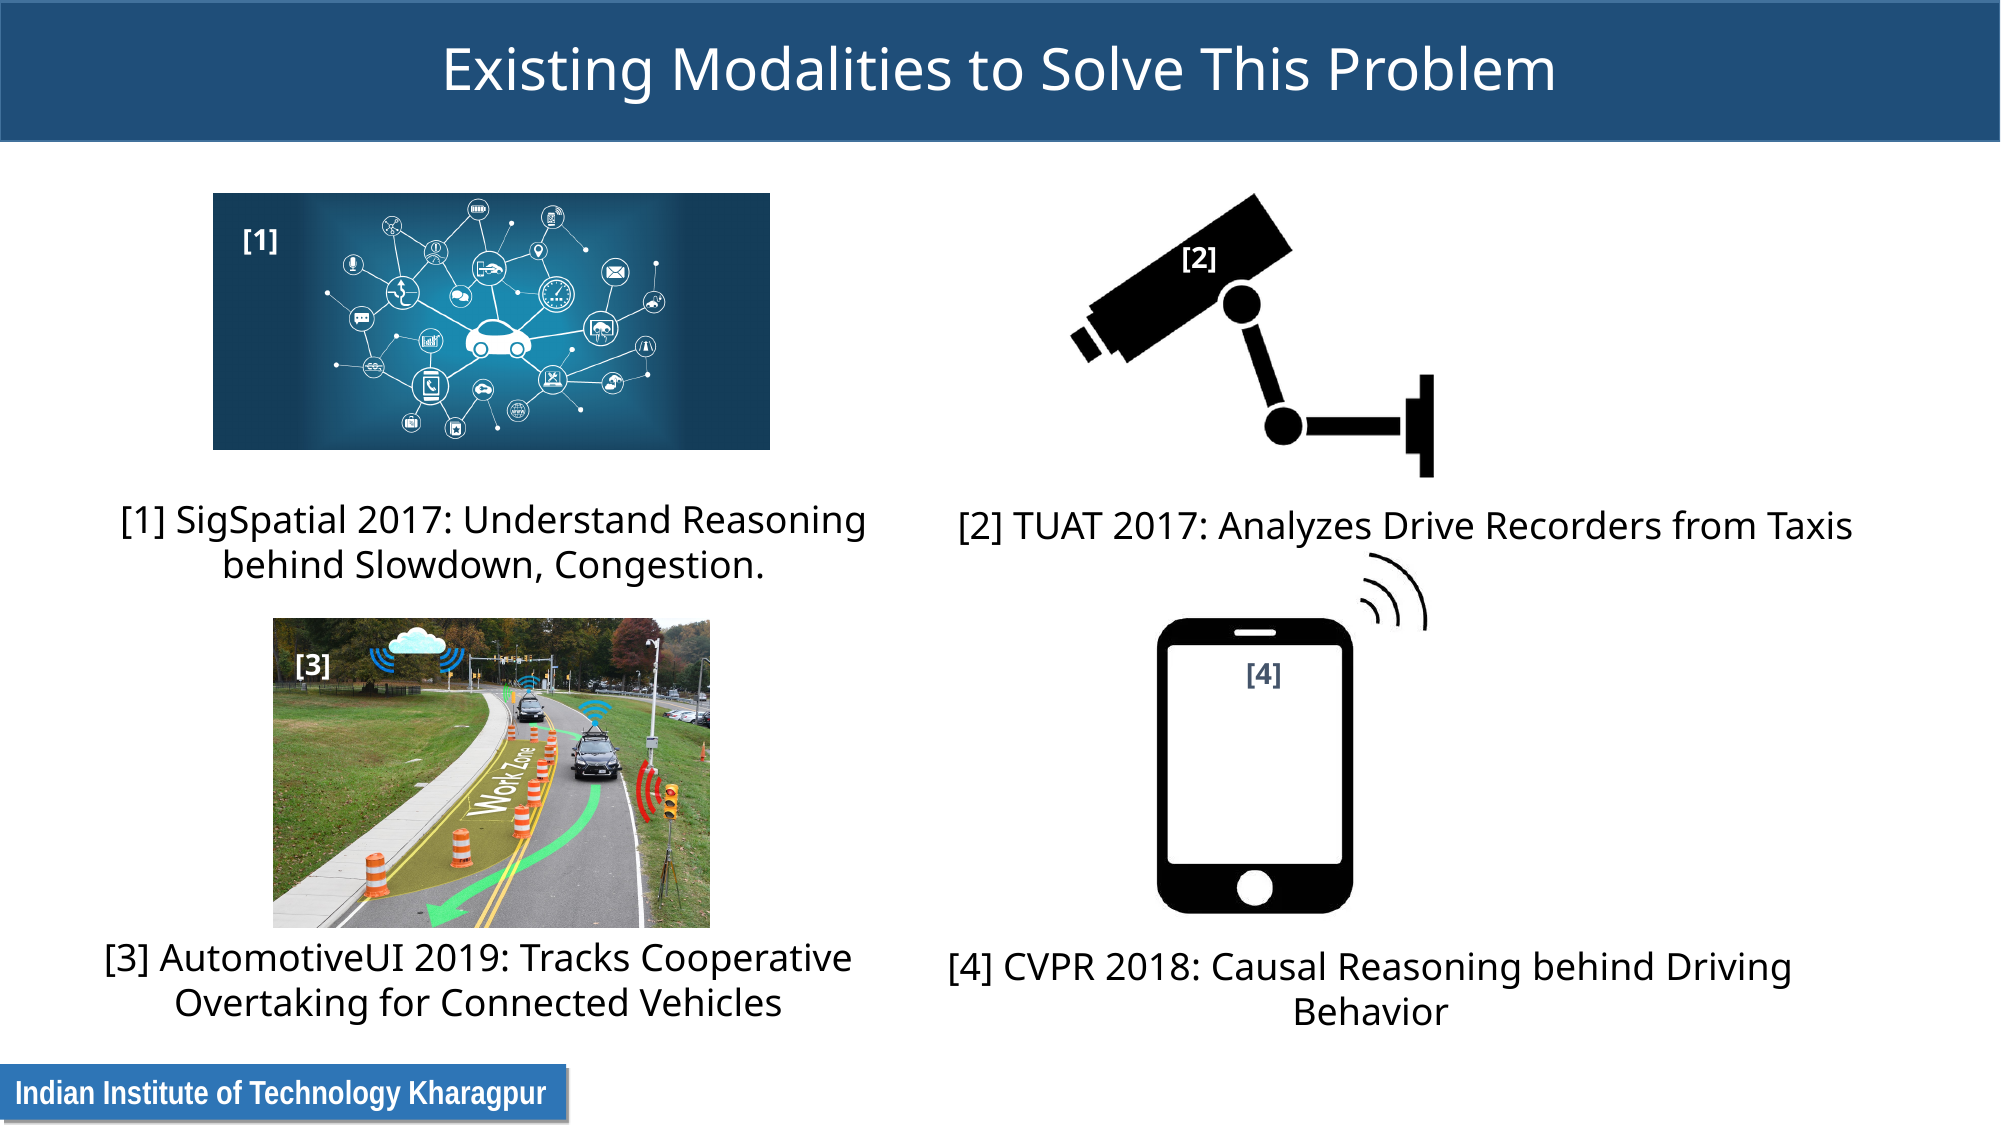

# Existing Modalities to Solve This Problem
[1]
[2]
[1] SigSpatial 2017: Understand Reasoning behind Slowdown, Congestion.
[2] TUAT 2017: Analyzes Drive Recorders from Taxis
[3]
[4]
[3] AutomotiveUI 2019: Tracks Cooperative Overtaking for Connected Vehicles
[4] CVPR 2018: Causal Reasoning behind Driving Behavior